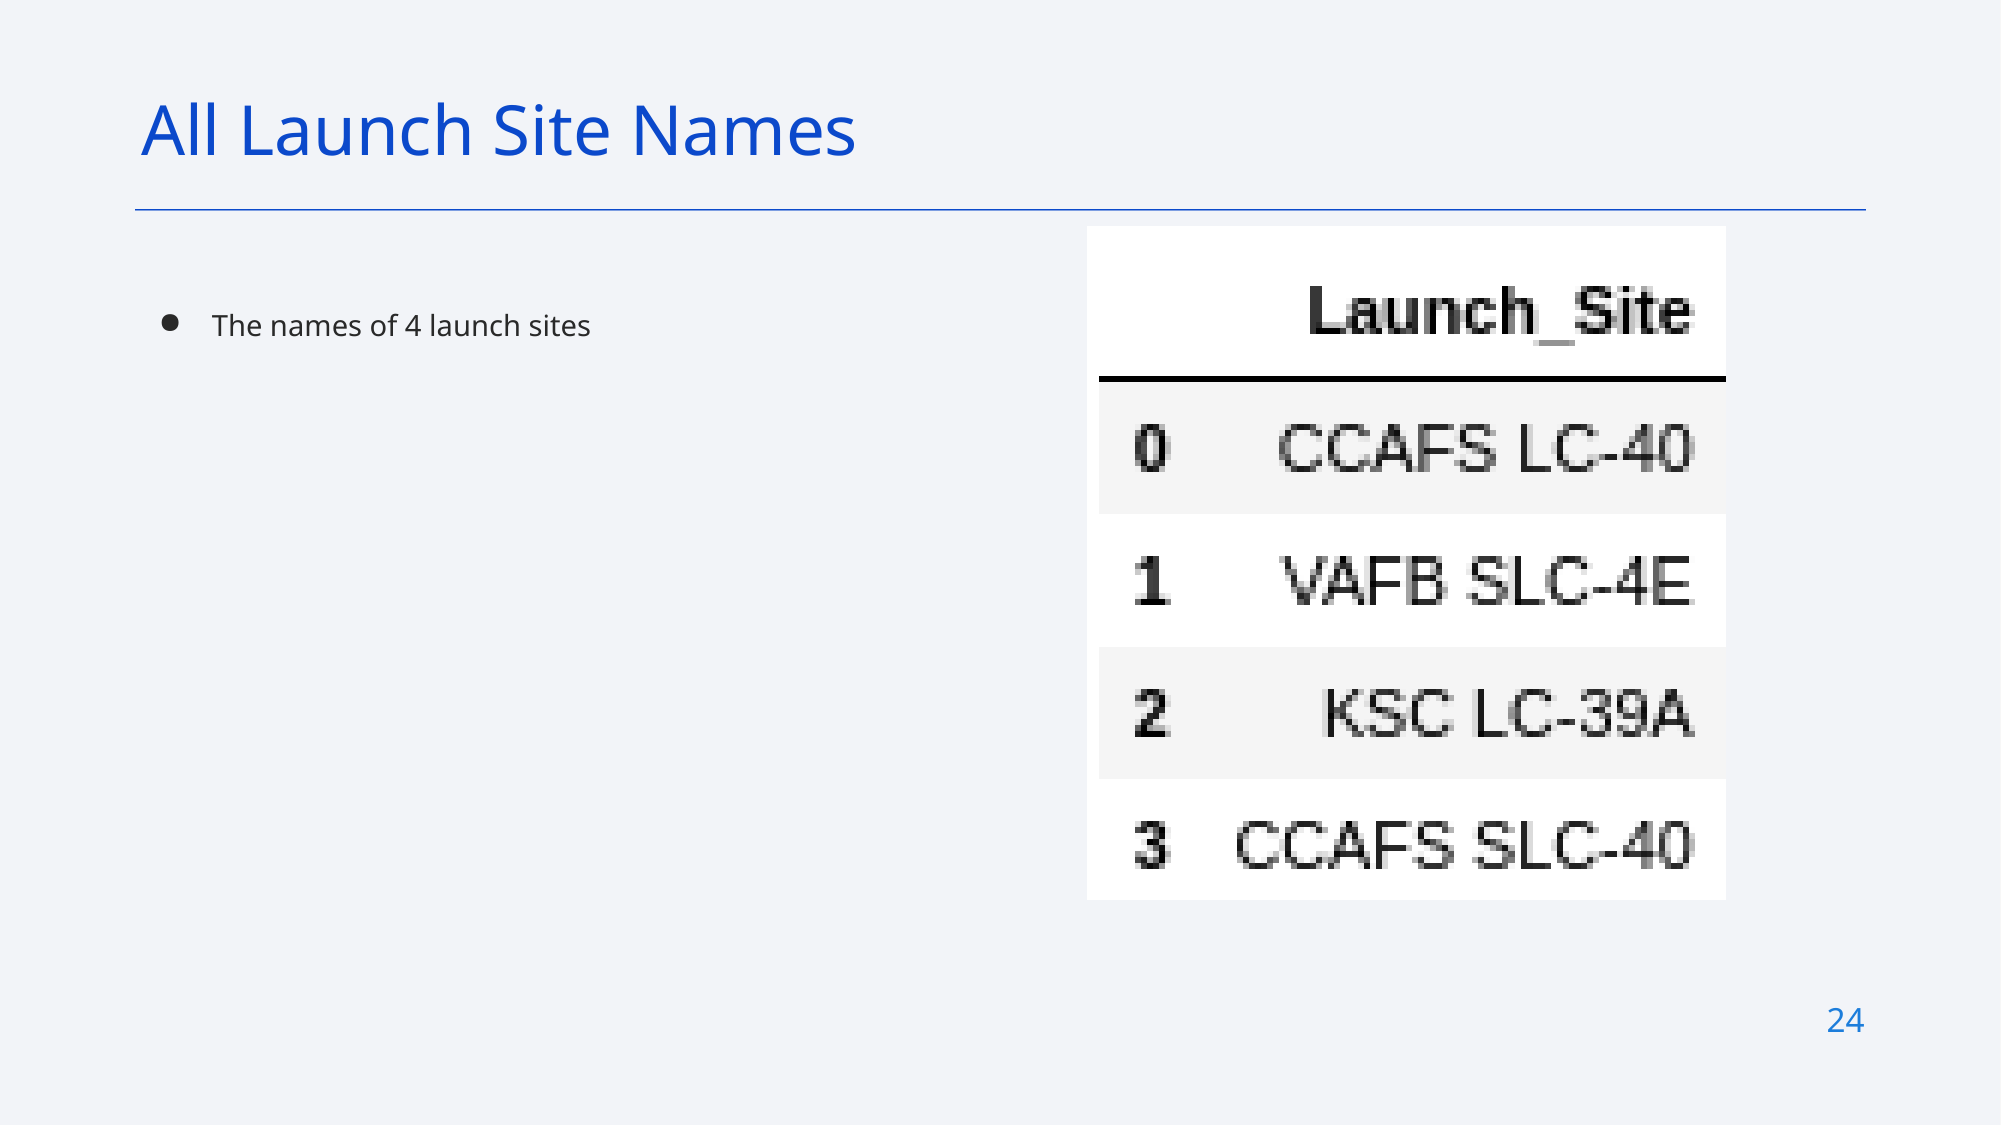

All Launch Site Names
# The names of 4 launch sites